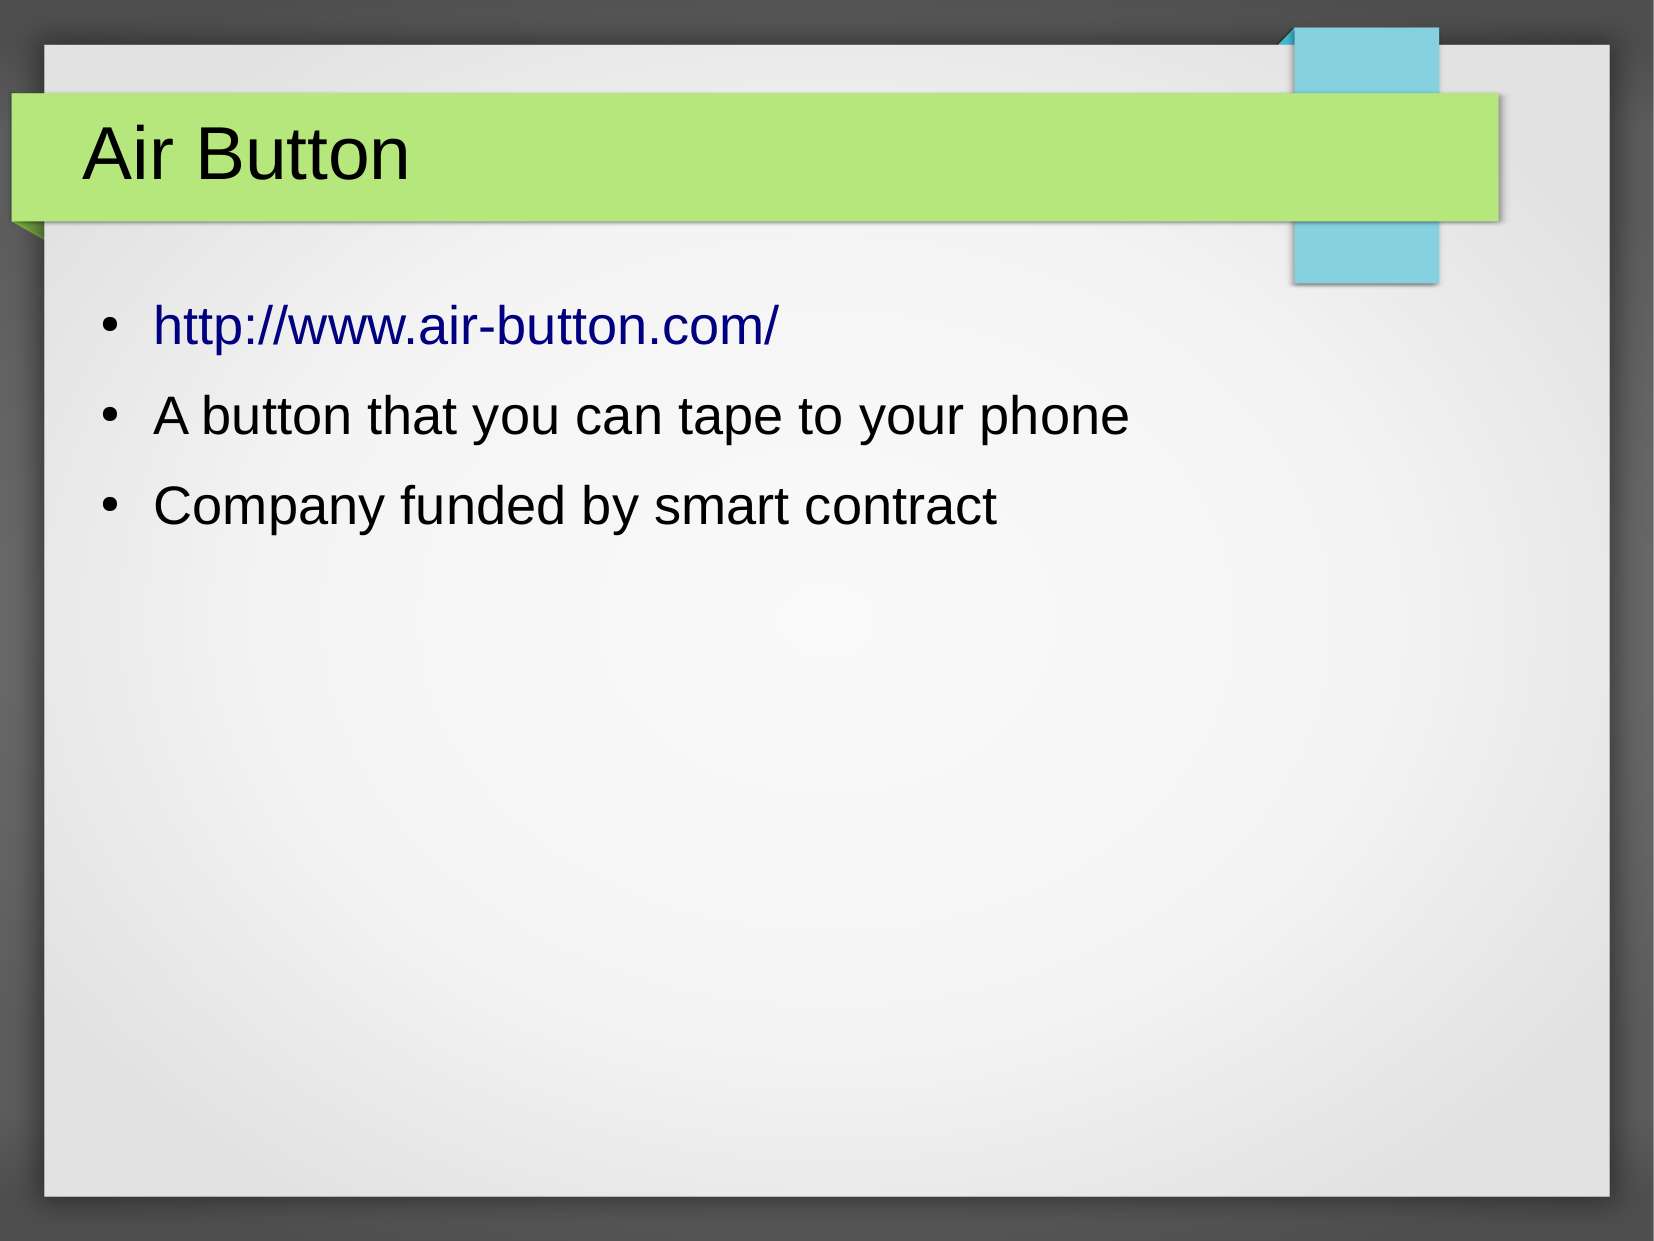

# Air Button
http://www.air-button.com/
A button that you can tape to your phone
Company funded by smart contract